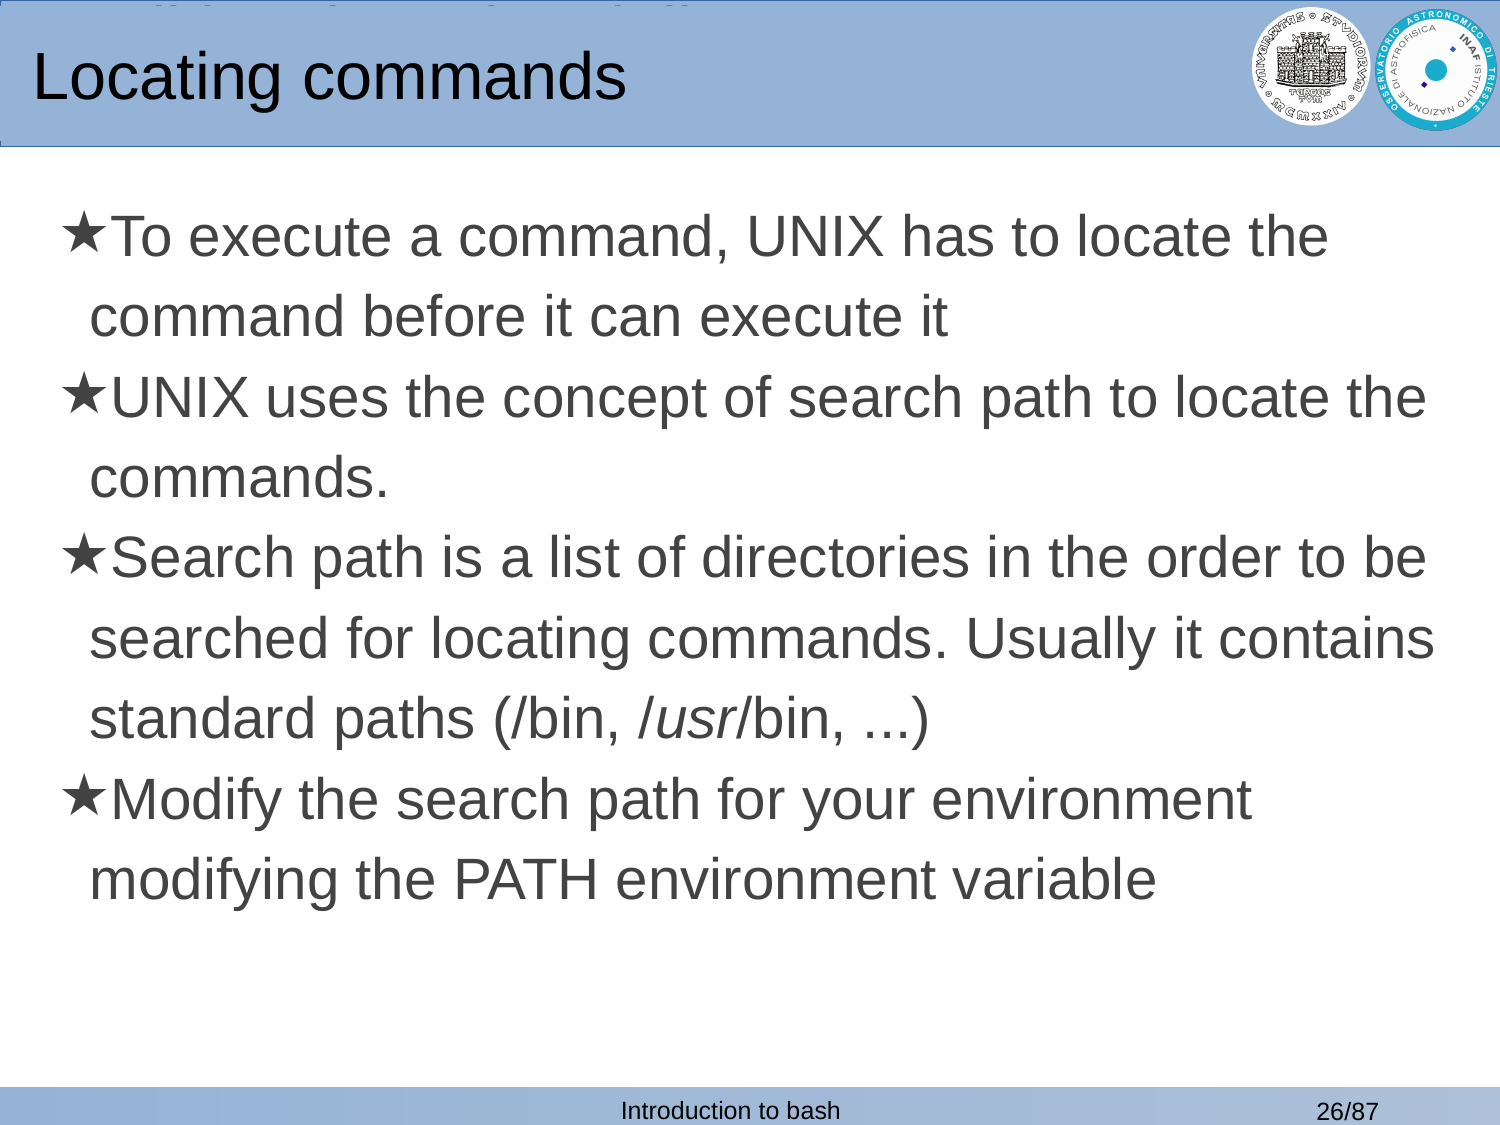

Traditional service delivery
Locating commands
# To execute a command, UNIX has to locate the command before it can execute it
UNIX uses the concept of search path to locate the commands.
Search path is a list of directories in the order to be searched for locating commands. Usually it contains standard paths (/bin, /usr/bin, ...)
Modify the search path for your environment modifying the PATH environment variable